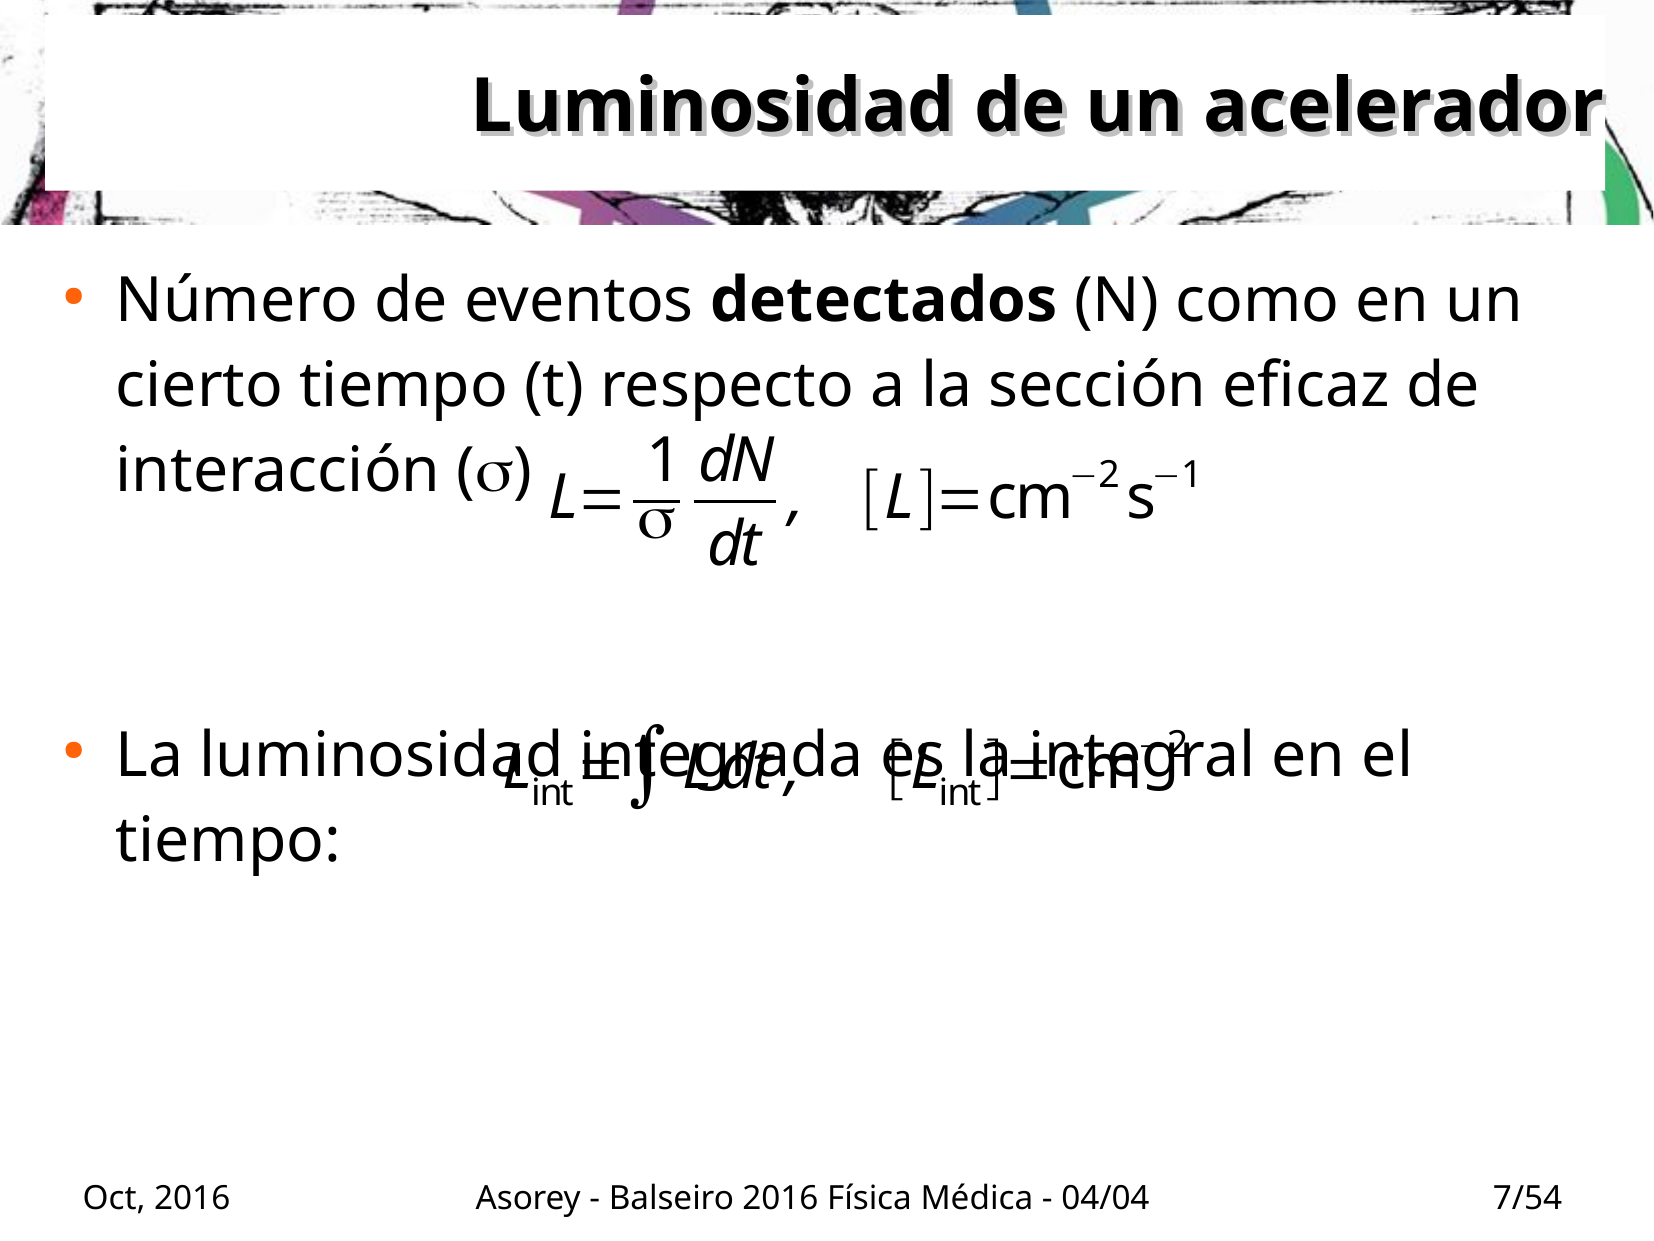

# Luminosidad de un acelerador
Número de eventos detectados (N) como en un cierto tiempo (t) respecto a la sección eficaz de interacción (s)
La luminosidad integrada es la integral en el tiempo:
Oct, 2016
Asorey - Balseiro 2016 Física Médica - 04/04
7